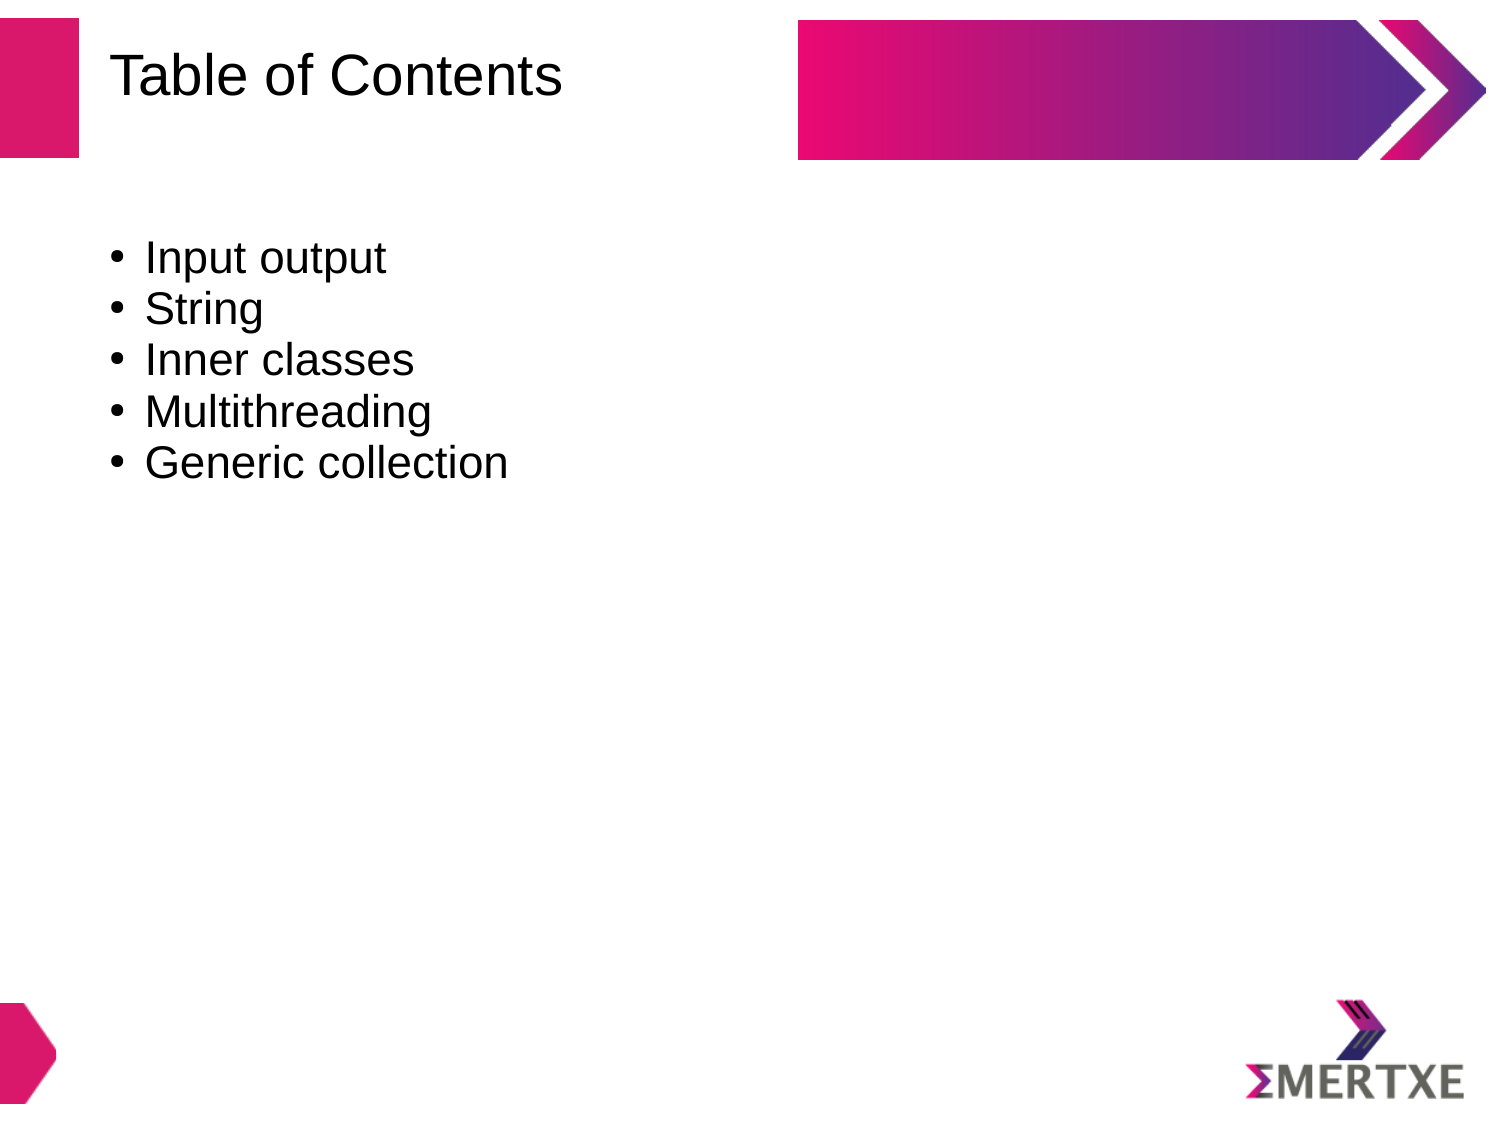

Table of Contents
Input output
String
Inner classes
Multithreading
Generic collection